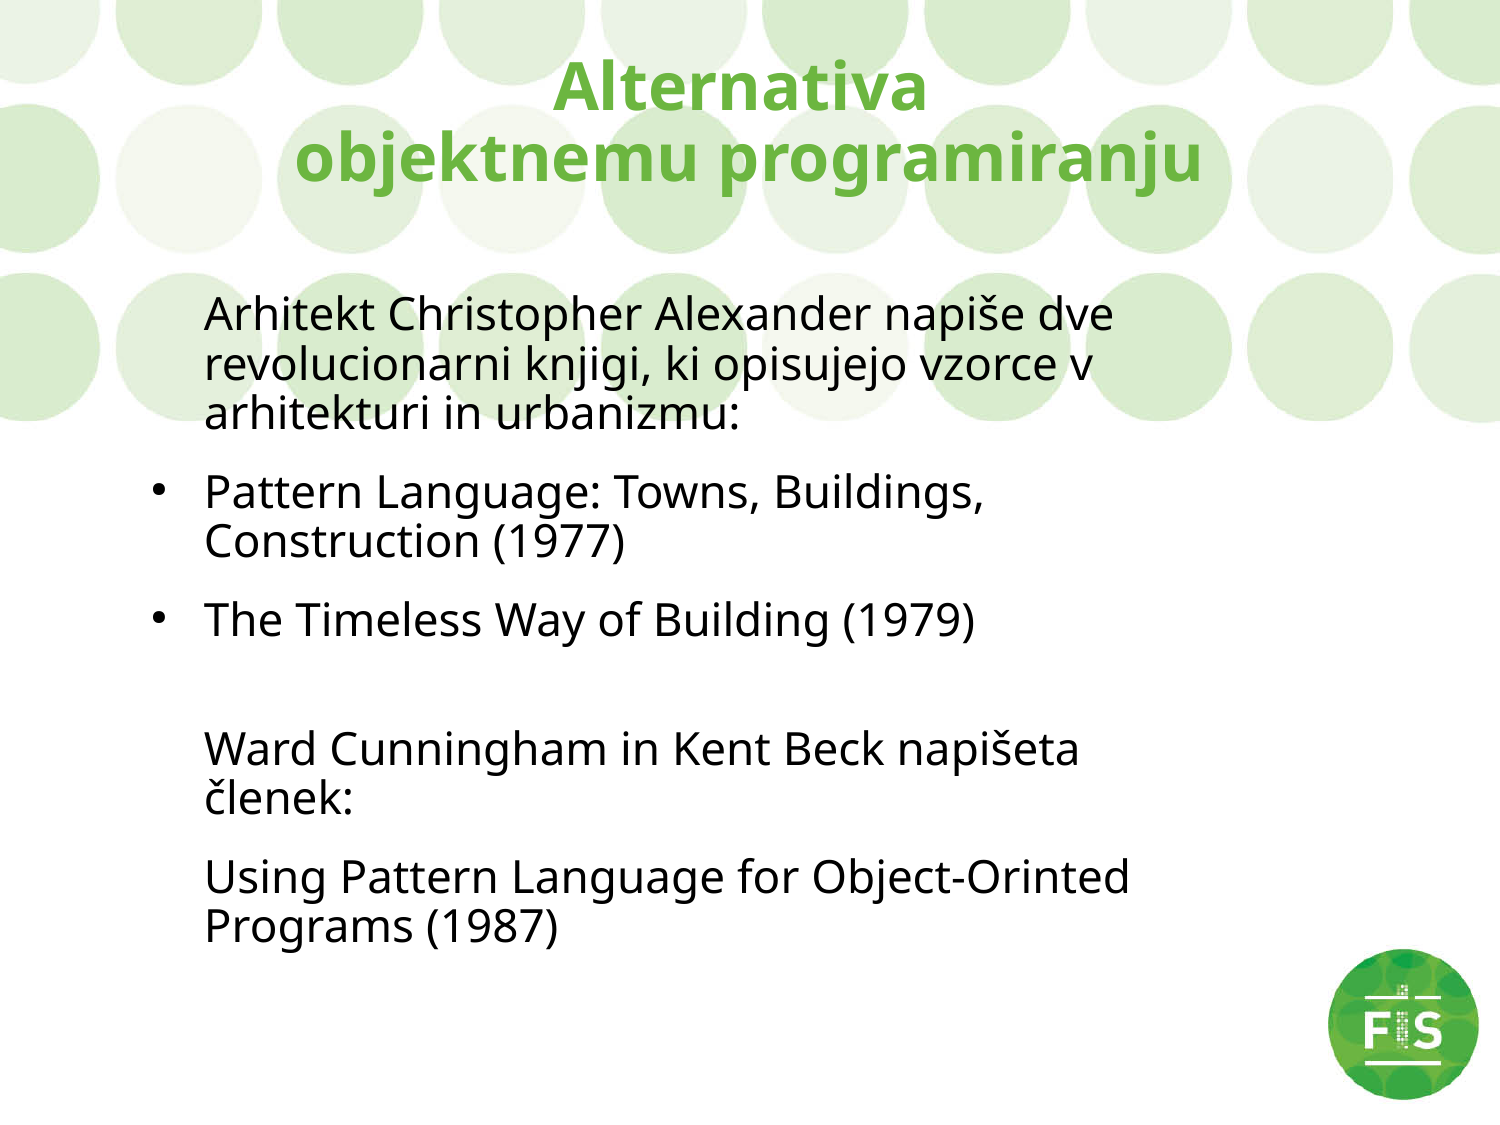

# Alternativa objektnemu programiranju
Arhitekt Christopher Alexander napiše dve revolucionarni knjigi, ki opisujejo vzorce v arhitekturi in urbanizmu:
Pattern Language: Towns, Buildings, Construction (1977)
The Timeless Way of Building (1979)
Ward Cunningham in Kent Beck napišeta členek:
Using Pattern Language for Object-Orinted Programs (1987)